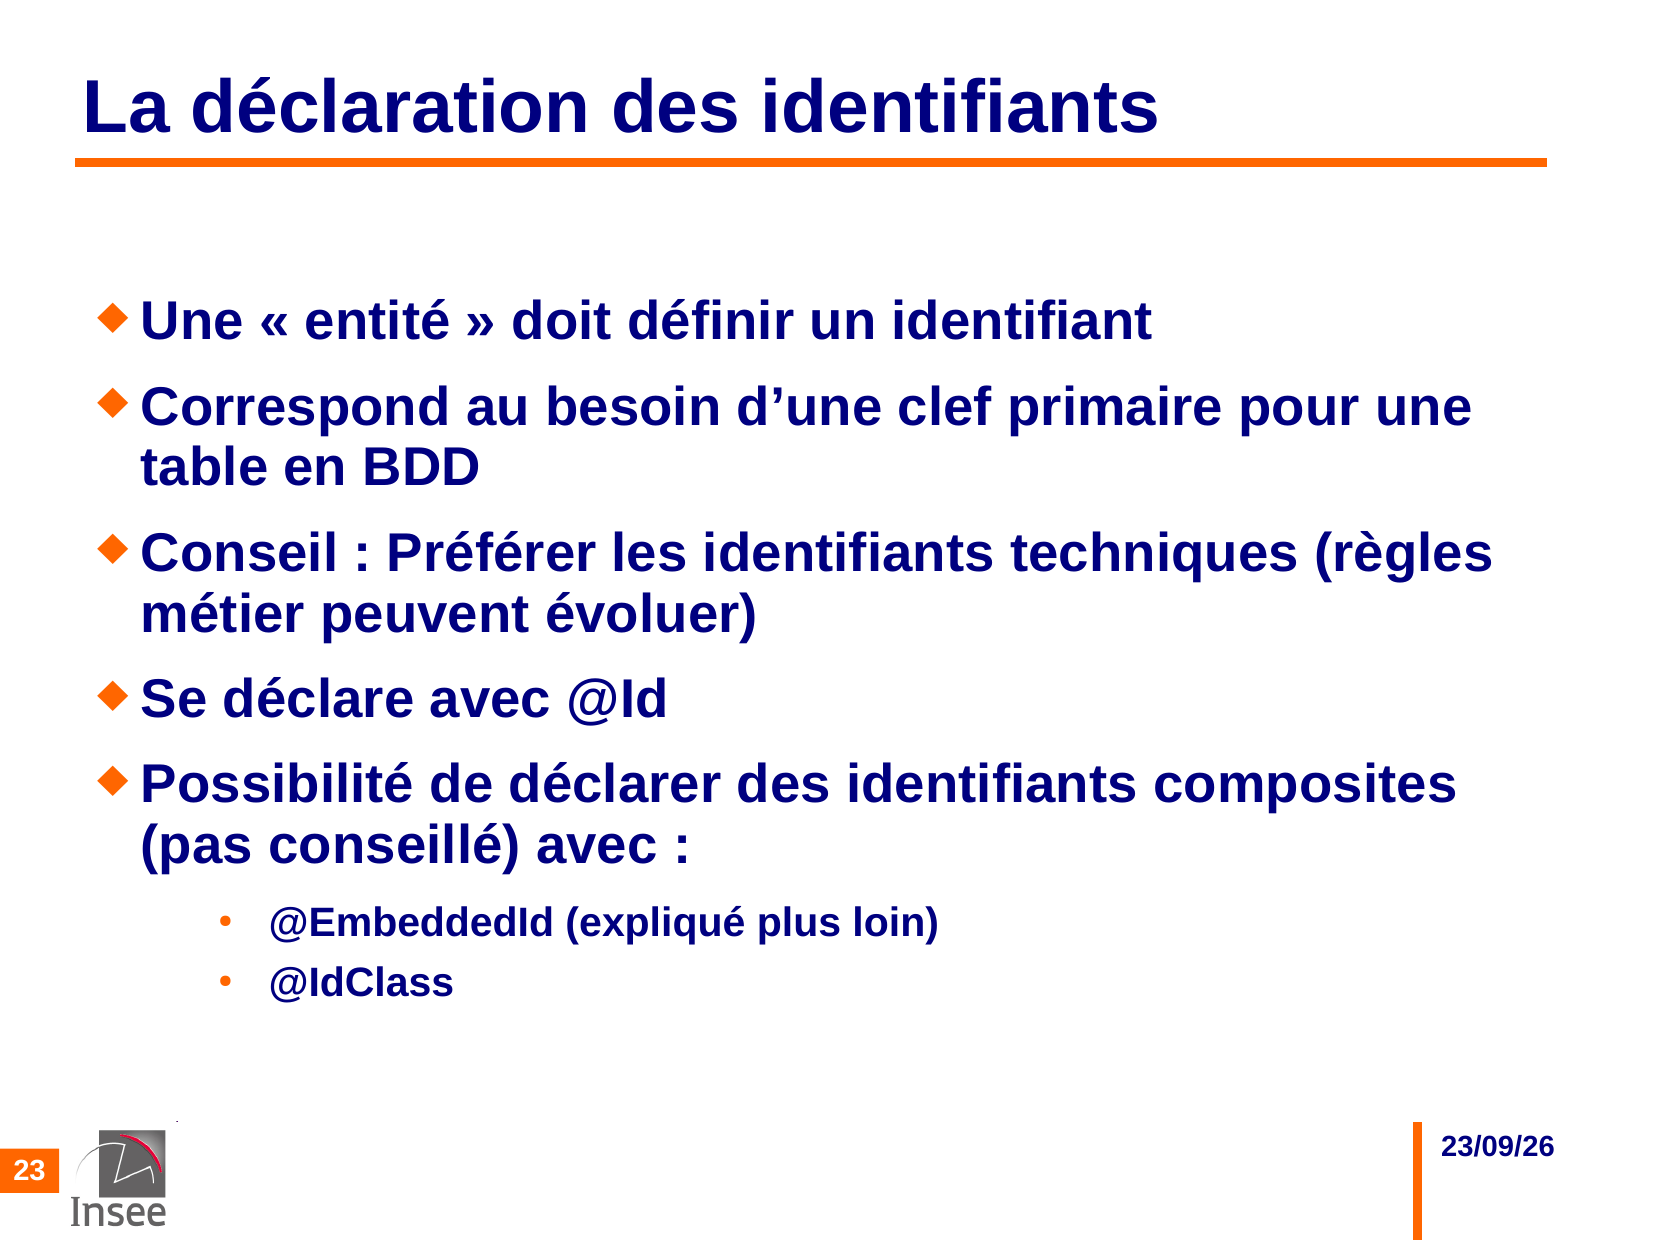

# La déclaration des identifiants
Une « entité » doit définir un identifiant
Correspond au besoin d’une clef primaire pour une table en BDD
Conseil : Préférer les identifiants techniques (règles métier peuvent évoluer)
Se déclare avec @Id
Possibilité de déclarer des identifiants composites (pas conseillé) avec :
 @EmbeddedId (expliqué plus loin)
 @IdClass
23